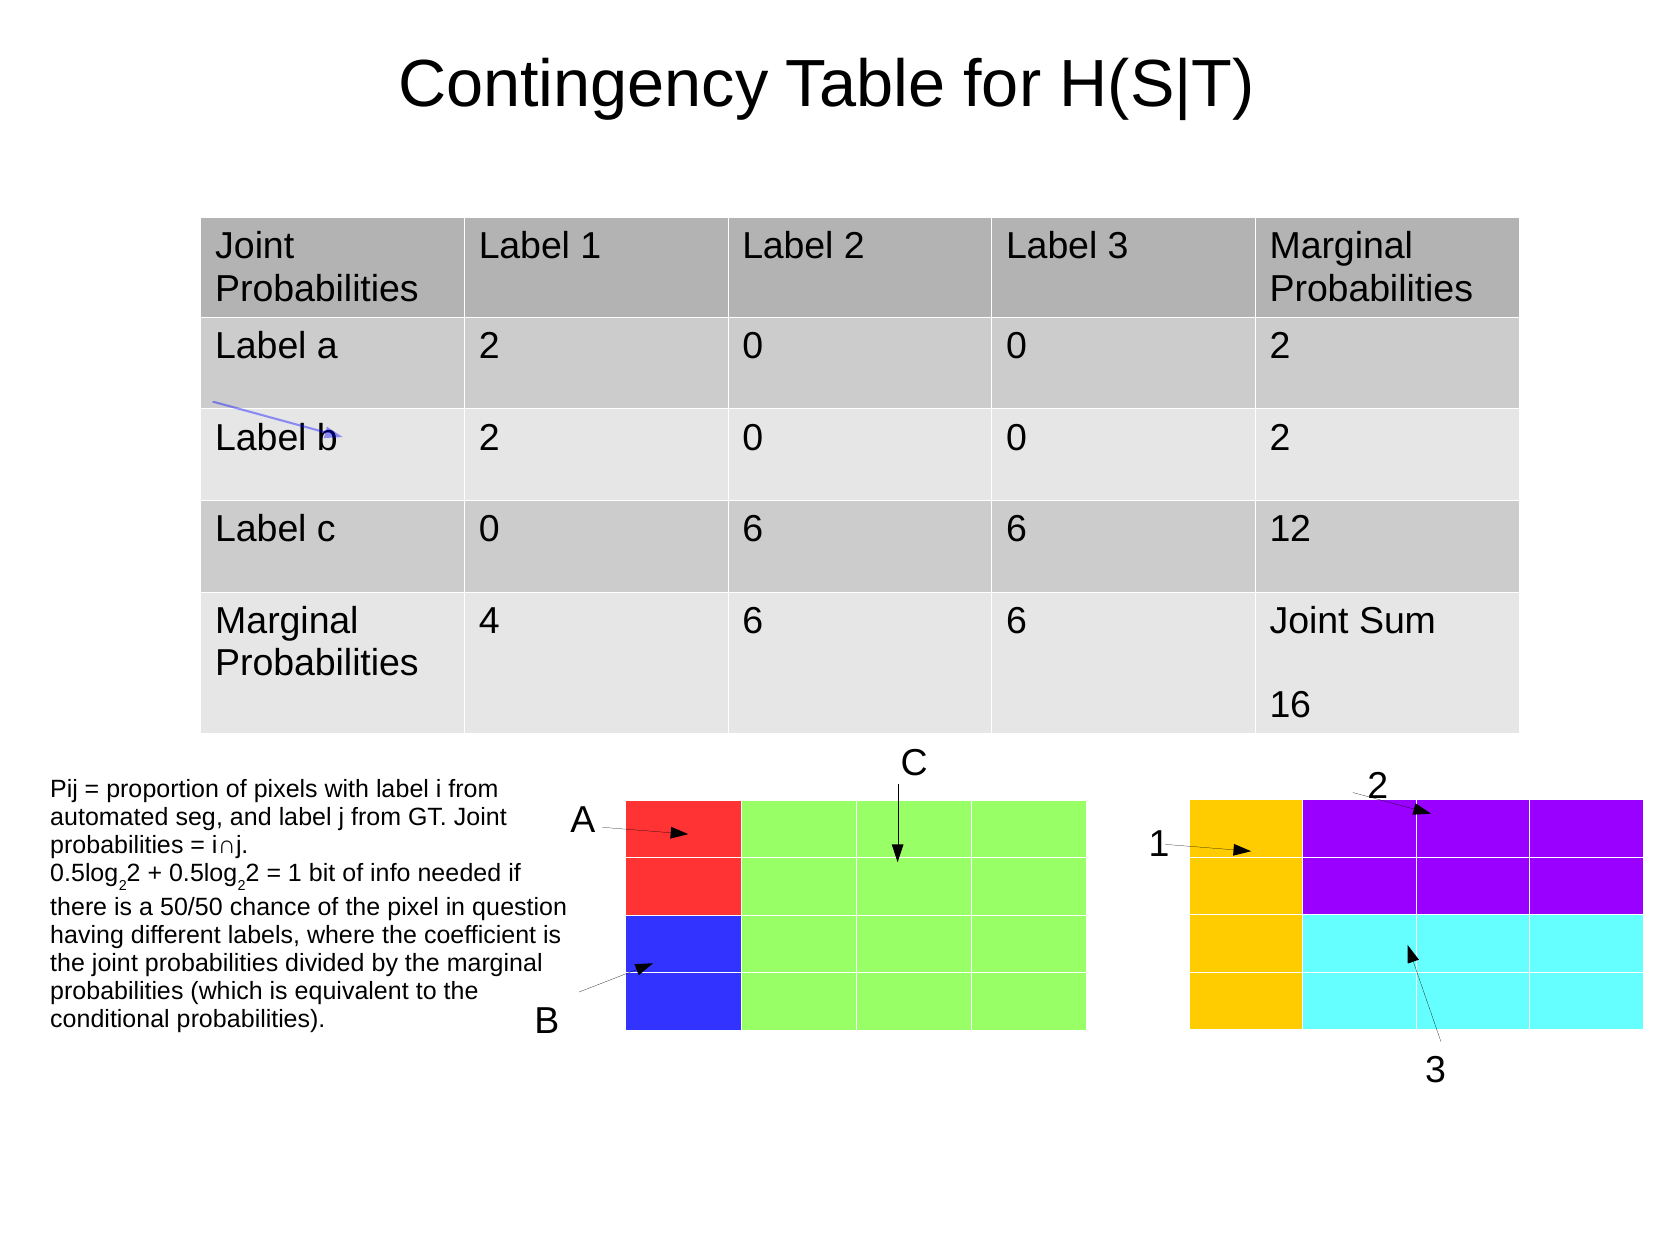

# Contingency Table for H(S|T)
| Joint Probabilities | Label 1 | Label 2 | Label 3 | Marginal Probabilities |
| --- | --- | --- | --- | --- |
| Label a | 2 | 0 | 0 | 2 |
| Label b | 2 | 0 | 0 | 2 |
| Label c | 0 | 6 | 6 | 12 |
| Marginal Probabilities | 4 | 6 | 6 | Joint Sum 16 |
C
2
Pij = proportion of pixels with label i from automated seg, and label j from GT. Joint probabilities = i∩j.
0.5log22 + 0.5log22 = 1 bit of info needed if there is a 50/50 chance of the pixel in question having different labels, where the coefficient is the joint probabilities divided by the marginal probabilities (which is equivalent to the conditional probabilities).
A
| | | | |
| --- | --- | --- | --- |
| | | | |
| | | | |
| | | | |
| | | | |
| --- | --- | --- | --- |
| | | | |
| | | | |
| | | | |
1
B
3